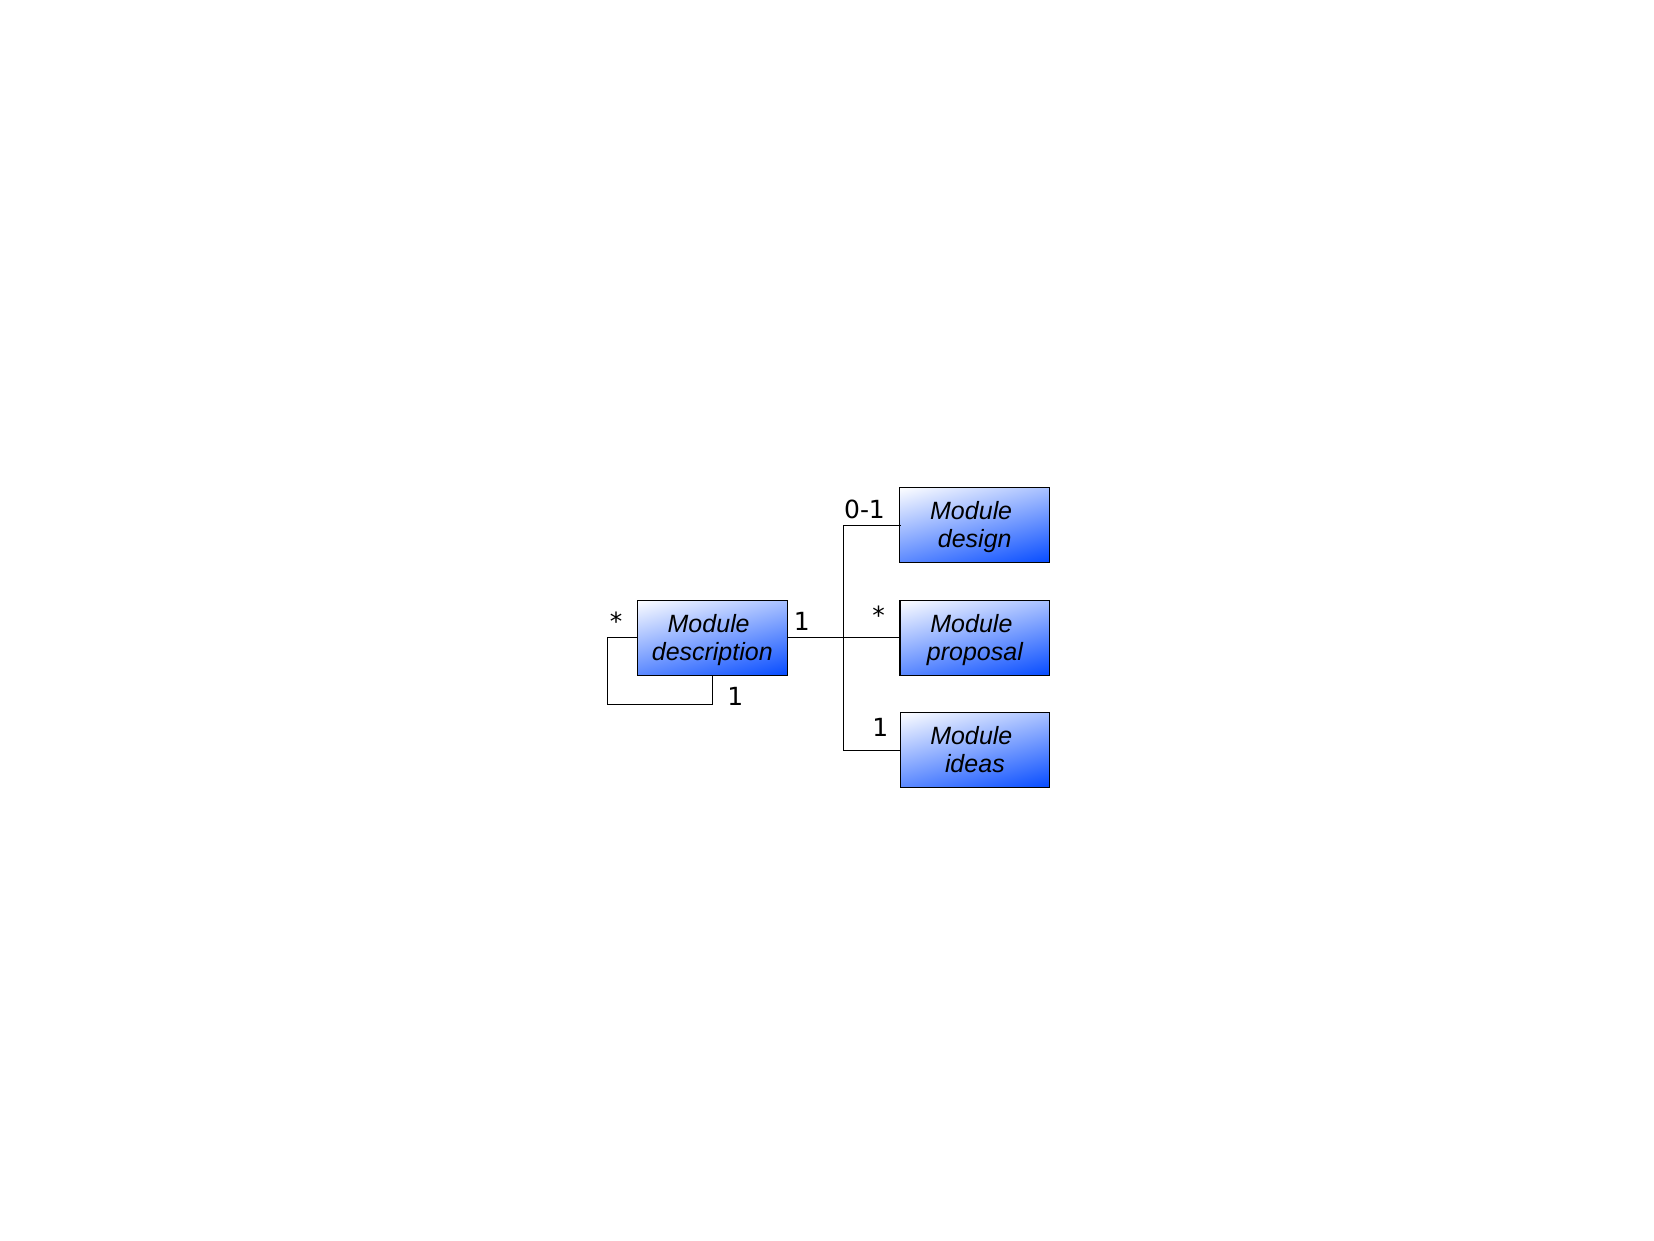

0-1
Module
design
*
*
1
Module
description
Module
proposal
Module
proposal
Module
proposal
1
1
Module
ideas